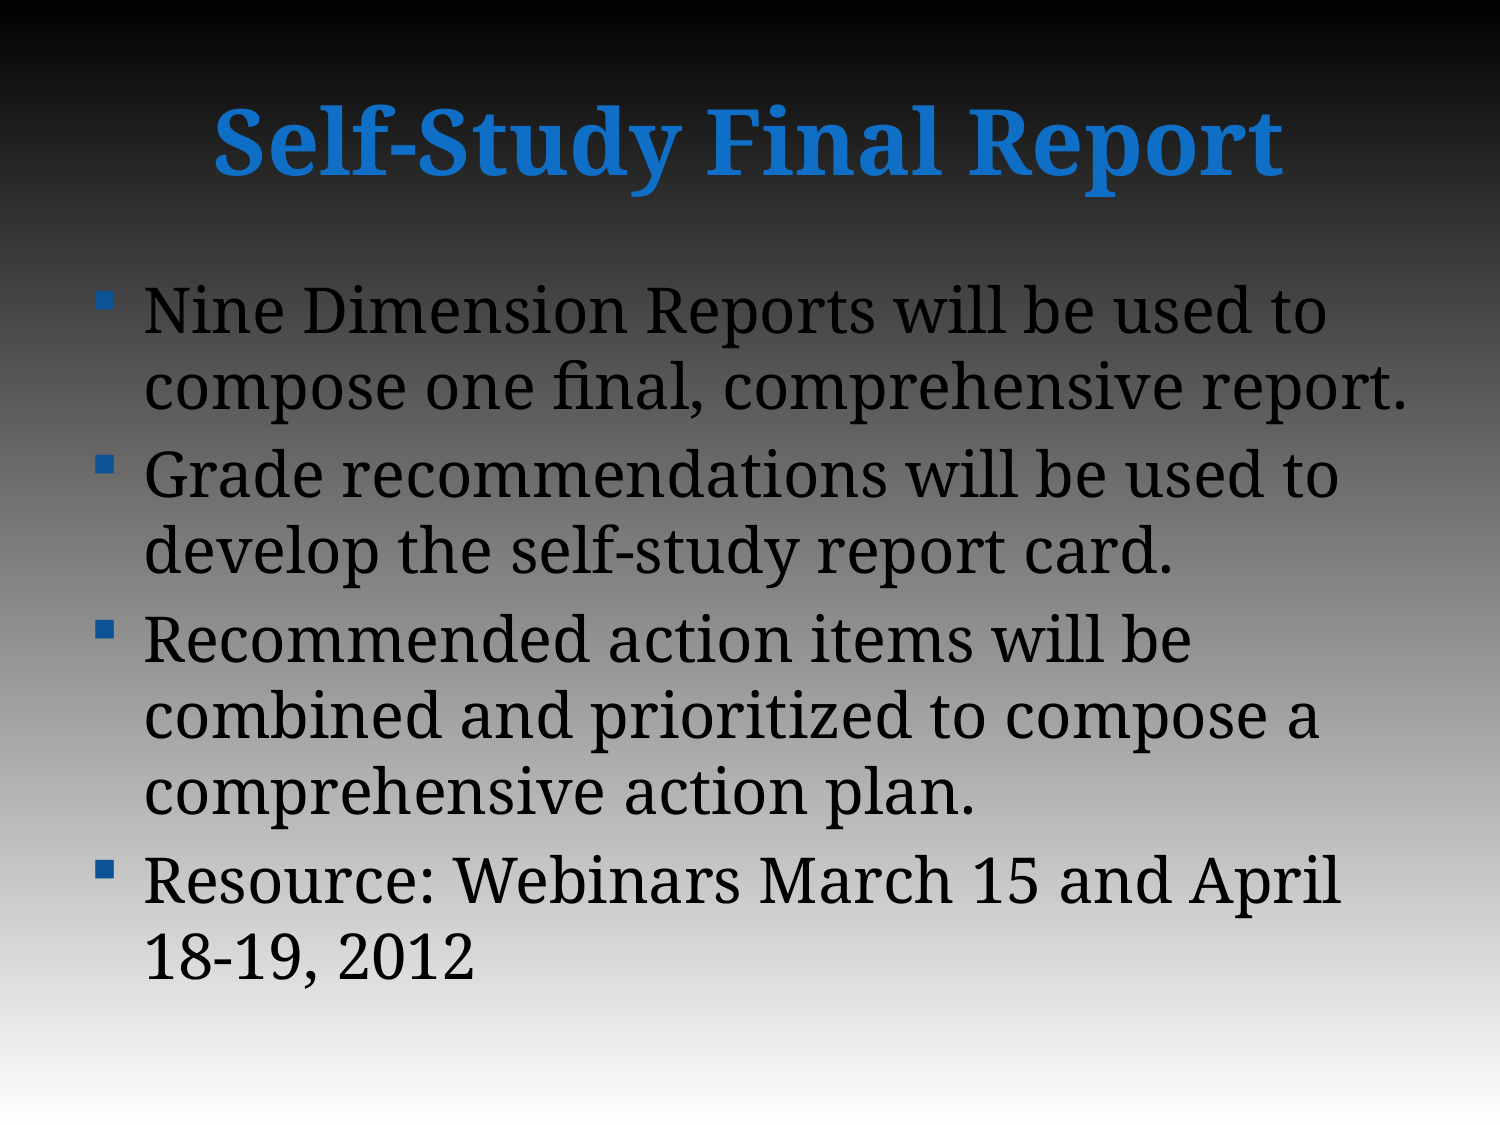

# Self-Study Final Report
Nine Dimension Reports will be used to compose one final, comprehensive report.
Grade recommendations will be used to develop the self-study report card.
Recommended action items will be combined and prioritized to compose a comprehensive action plan.
Resource: Webinars March 15 and April 18-19, 2012